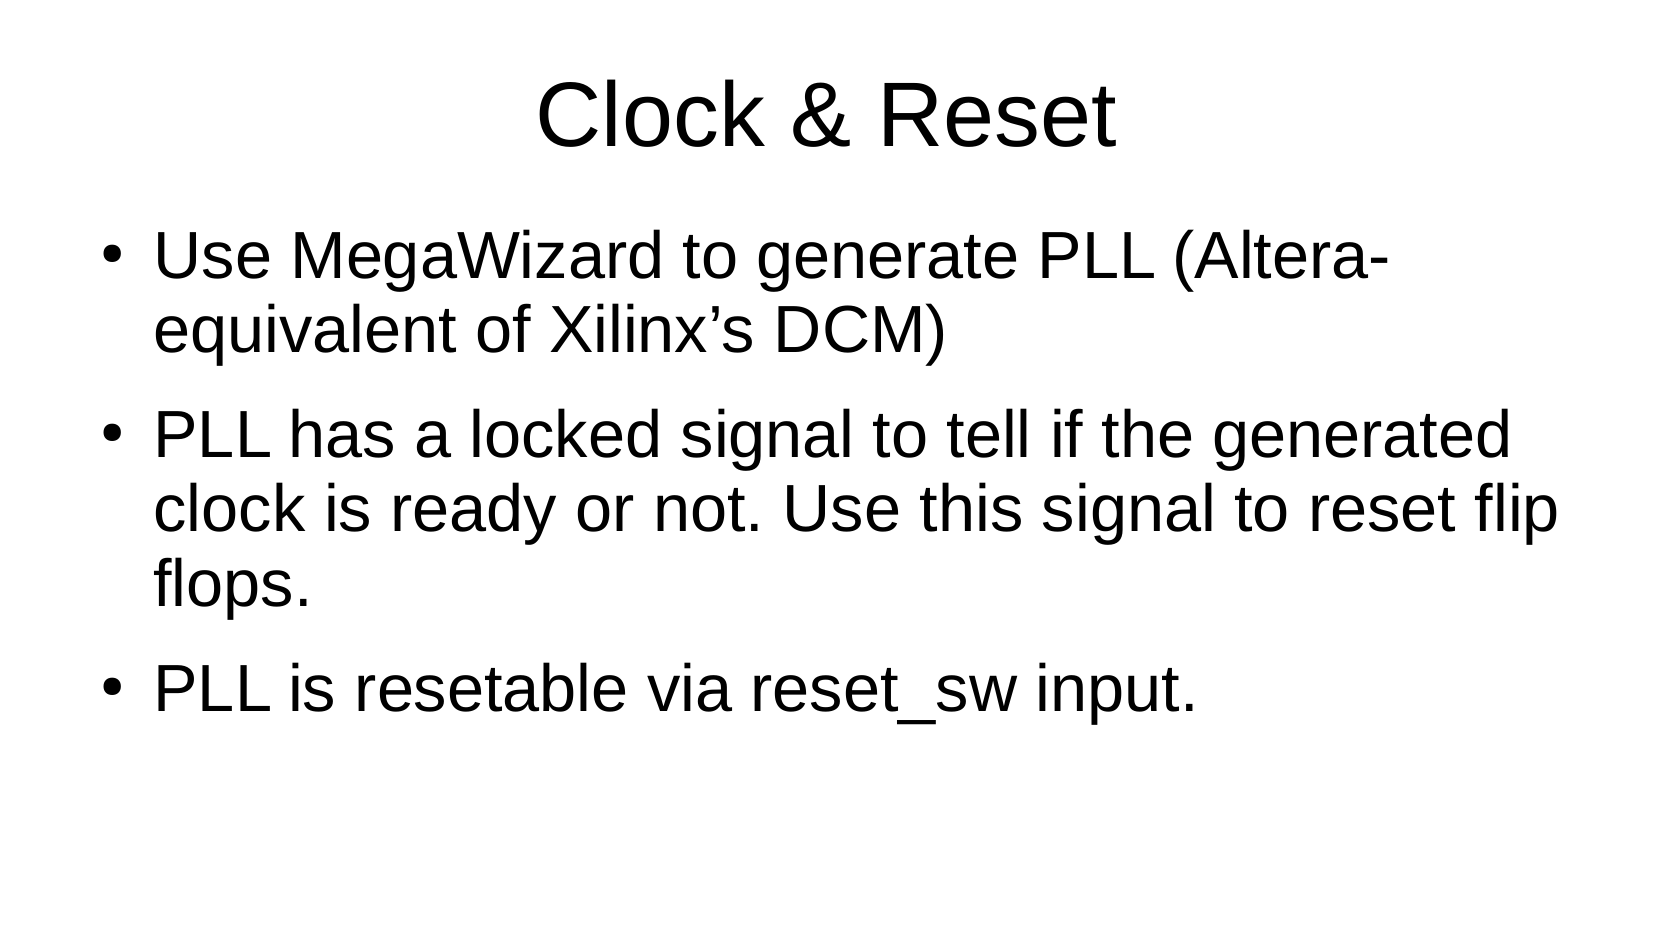

# Clock & Reset
Use MegaWizard to generate PLL (Altera-equivalent of Xilinx’s DCM)
PLL has a locked signal to tell if the generated clock is ready or not. Use this signal to reset flip flops.
PLL is resetable via reset_sw input.